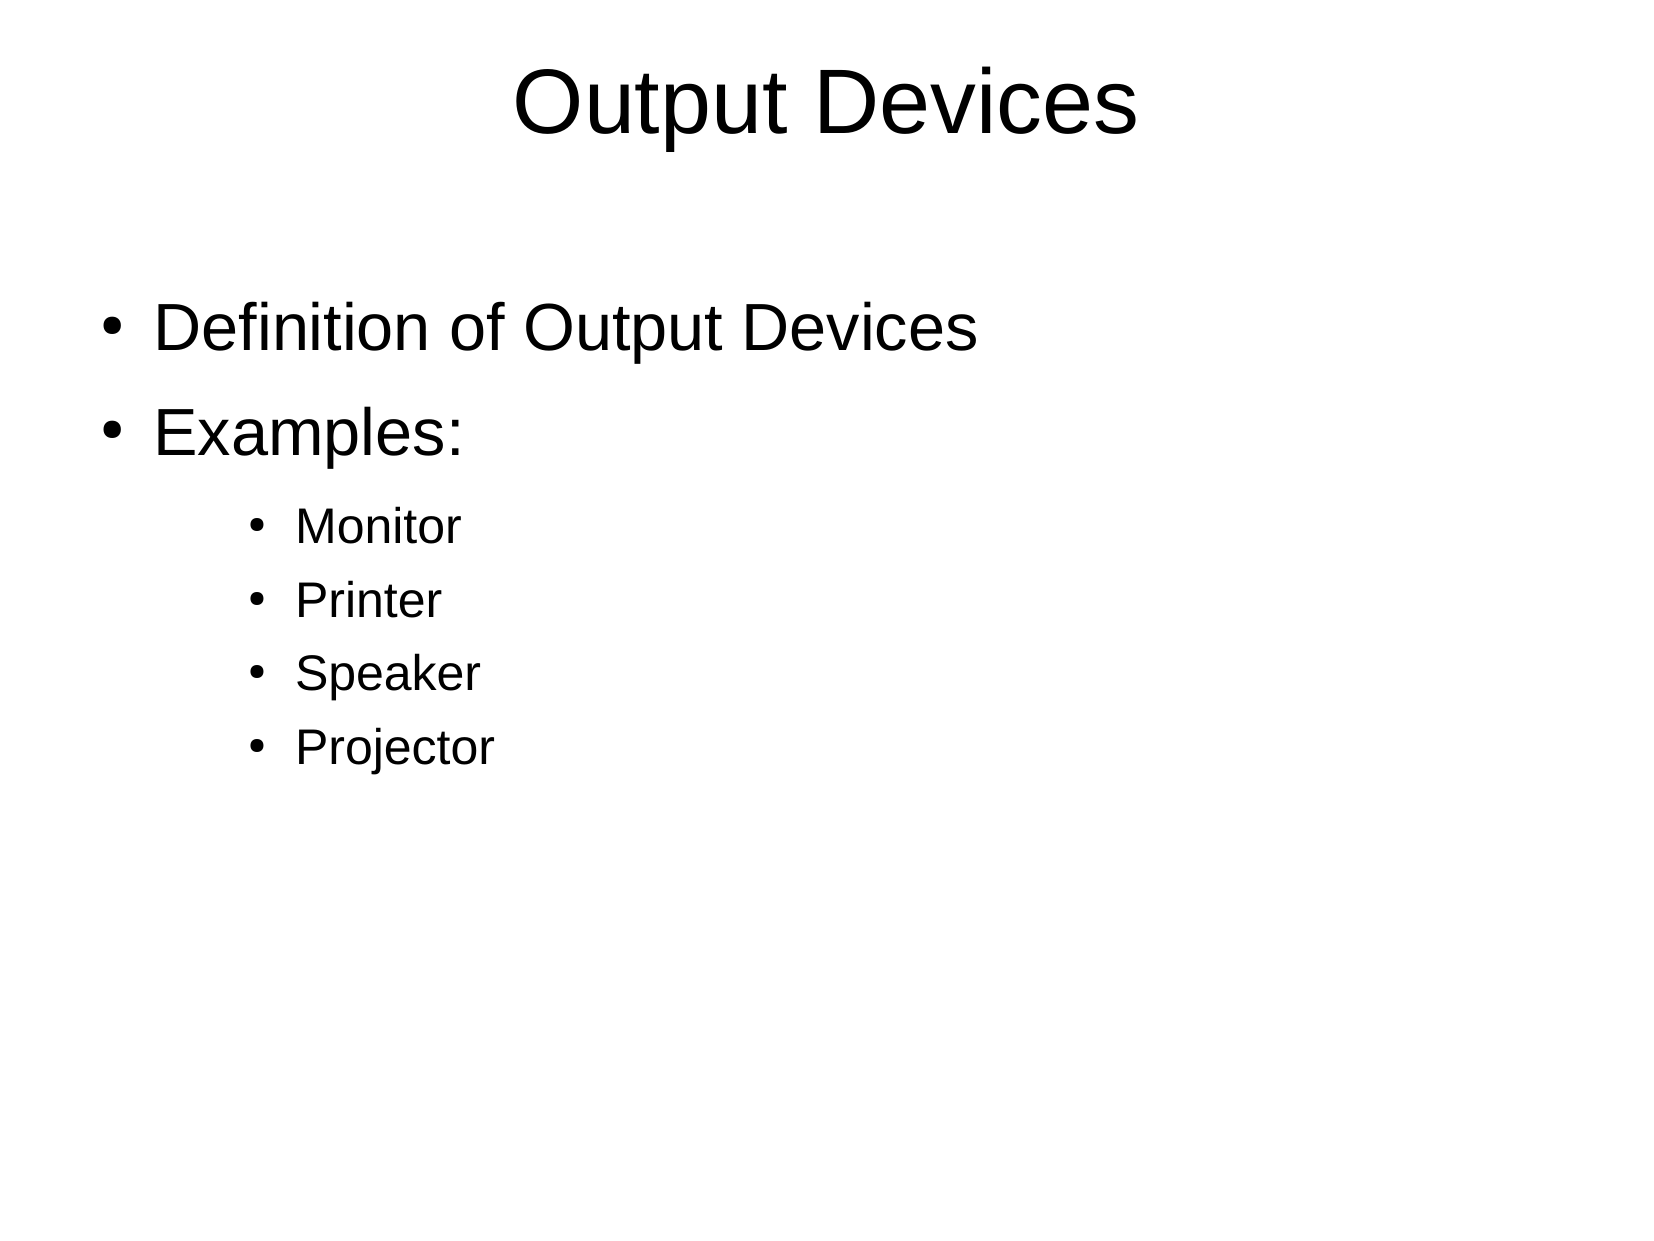

# Output Devices
Definition of Output Devices
Examples:
Monitor
Printer
Speaker
Projector